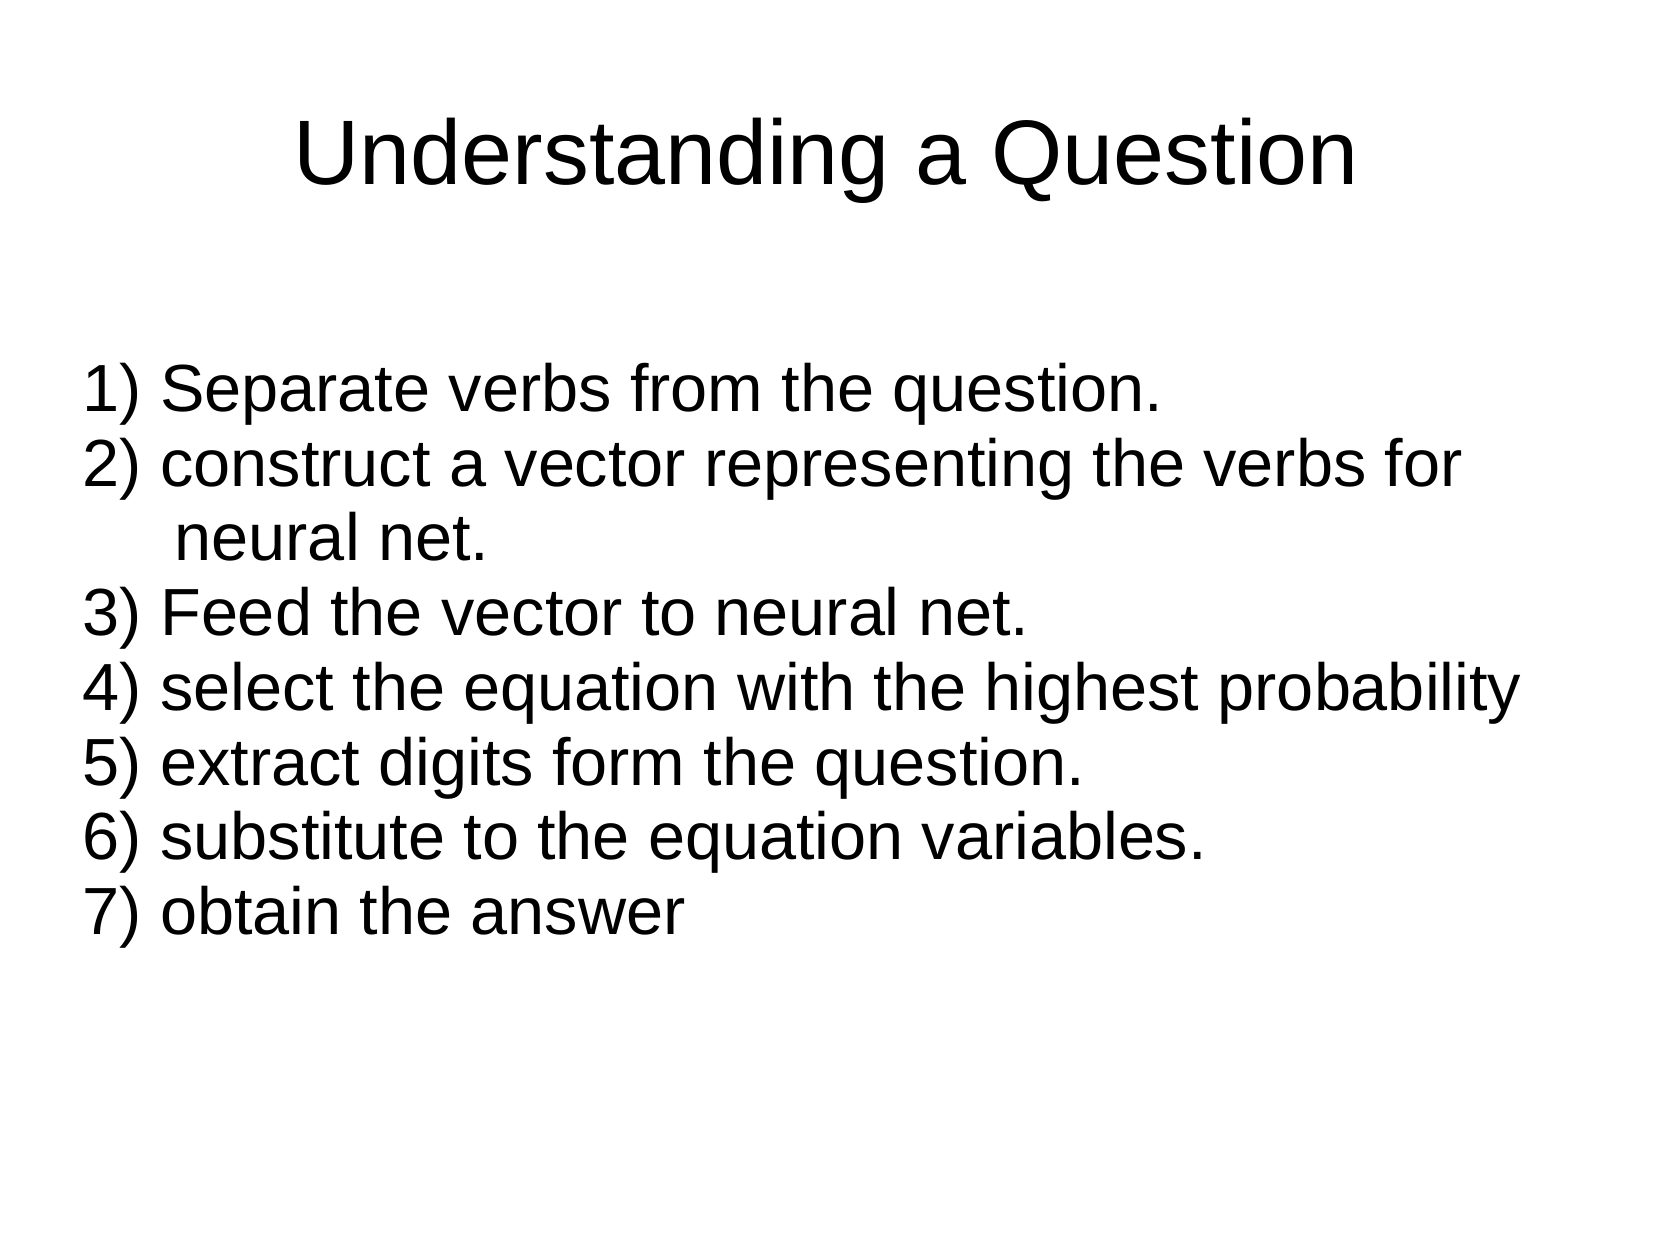

# Understanding a Question
1) Separate verbs from the question.
2) construct a vector representing the verbs for 	 neural net.
3) Feed the vector to neural net.
4) select the equation with the highest probability
5) extract digits form the question.
6) substitute to the equation variables.
7) obtain the answer